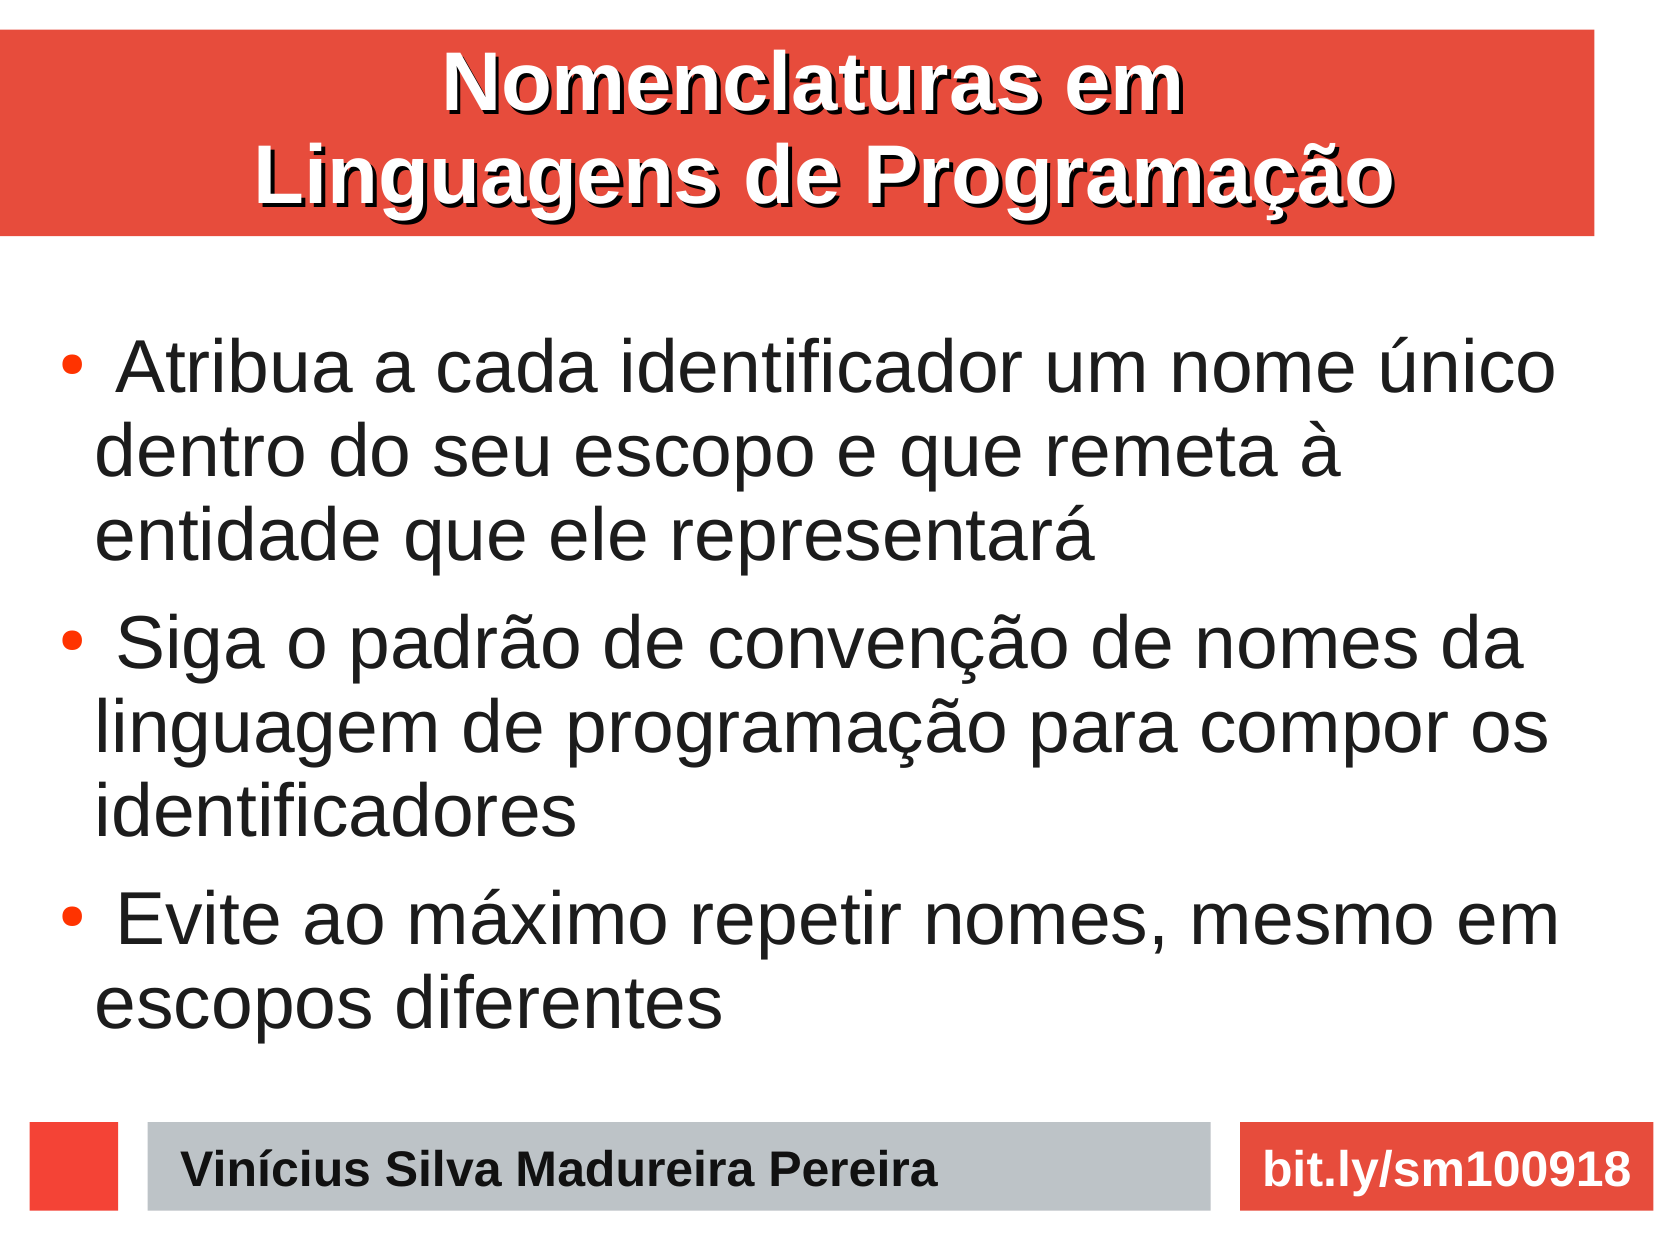

# Nomenclaturas em Linguagens de Programação
 Atribua a cada identificador um nome único dentro do seu escopo e que remeta à entidade que ele representará
 Siga o padrão de convenção de nomes da linguagem de programação para compor os identificadores
 Evite ao máximo repetir nomes, mesmo em escopos diferentes
Vinícius Silva Madureira Pereira
bit.ly/sm100918